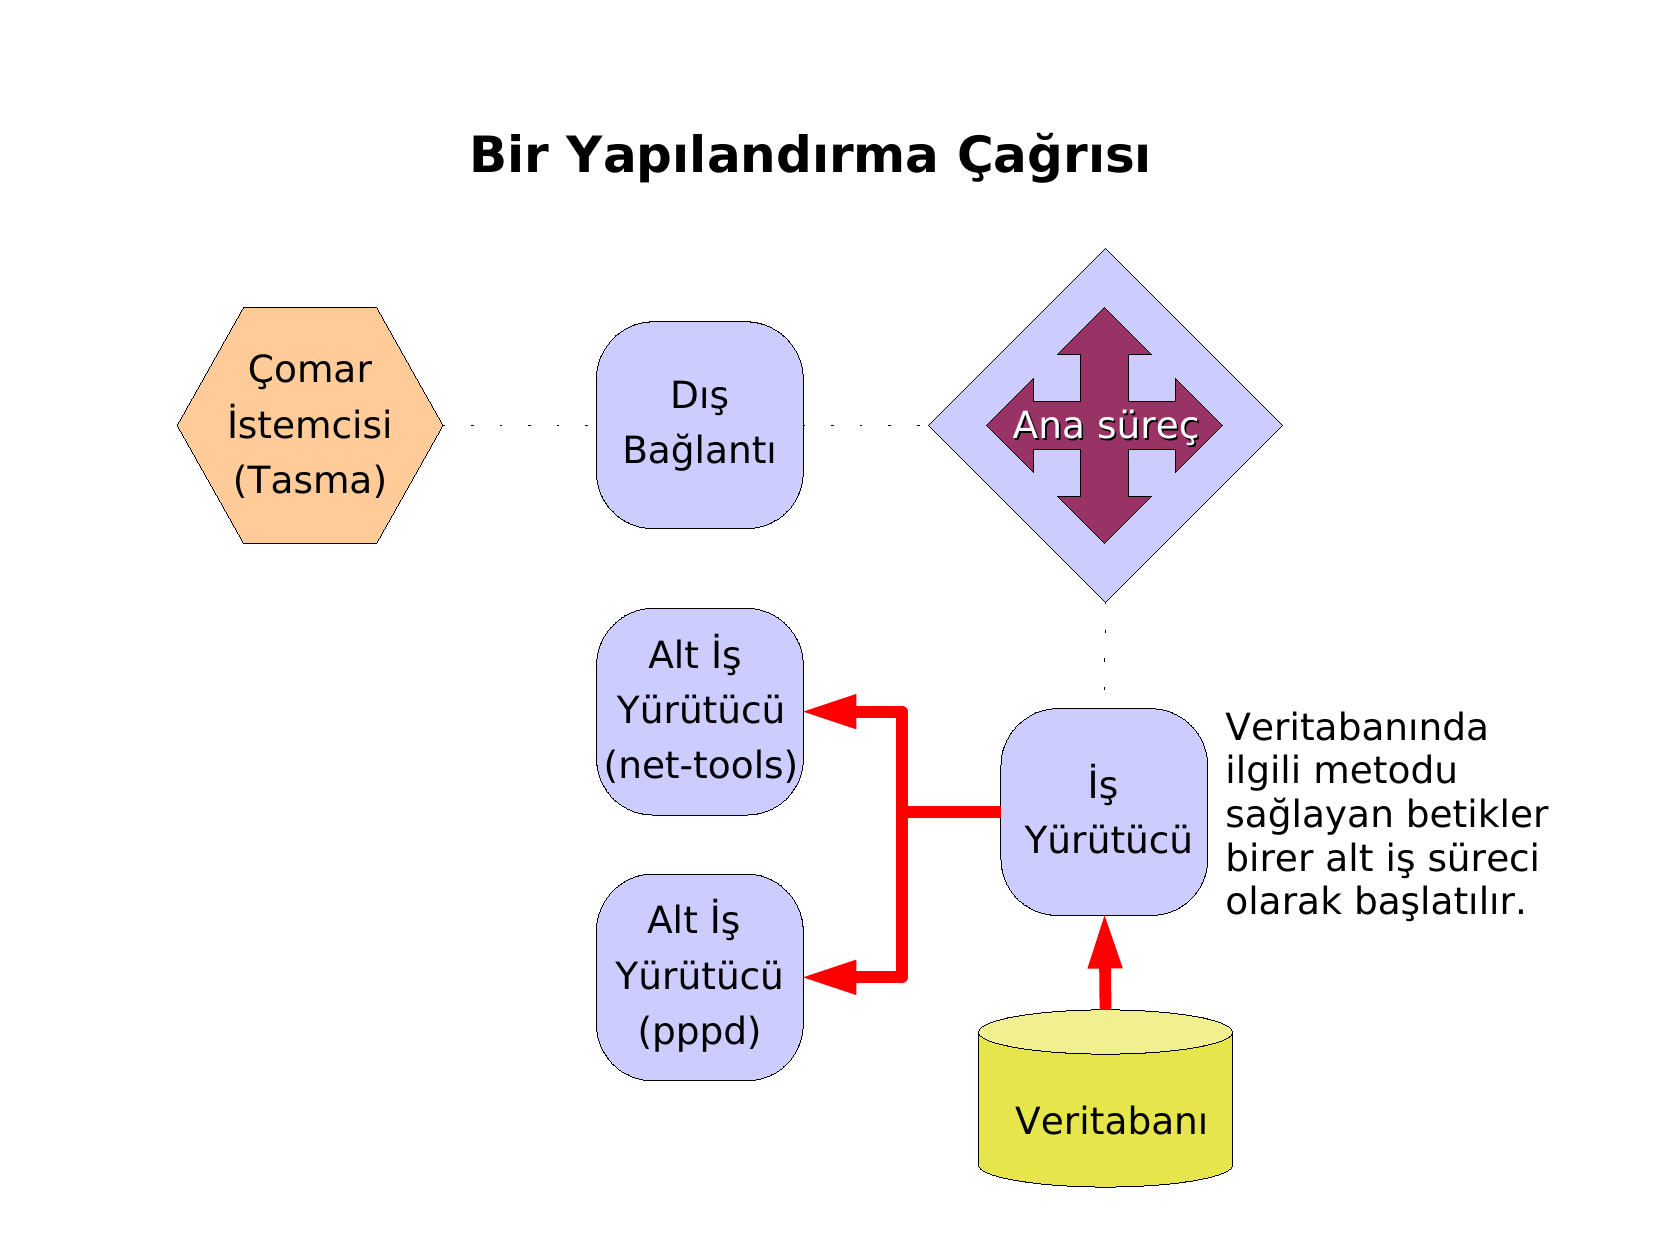

Bir Yapılandırma Çağrısı
Çomar
İstemcisi
(Tasma)
Dış
Bağlantı
Ana süreç
Alt İş
Yürütücü
(net-tools)
Veritabanında
ilgili metodu
sağlayan betikler
birer alt iş süreci
olarak başlatılır.
İş
Yürütücü
Alt İş
Yürütücü
(pppd)
Veritabanı